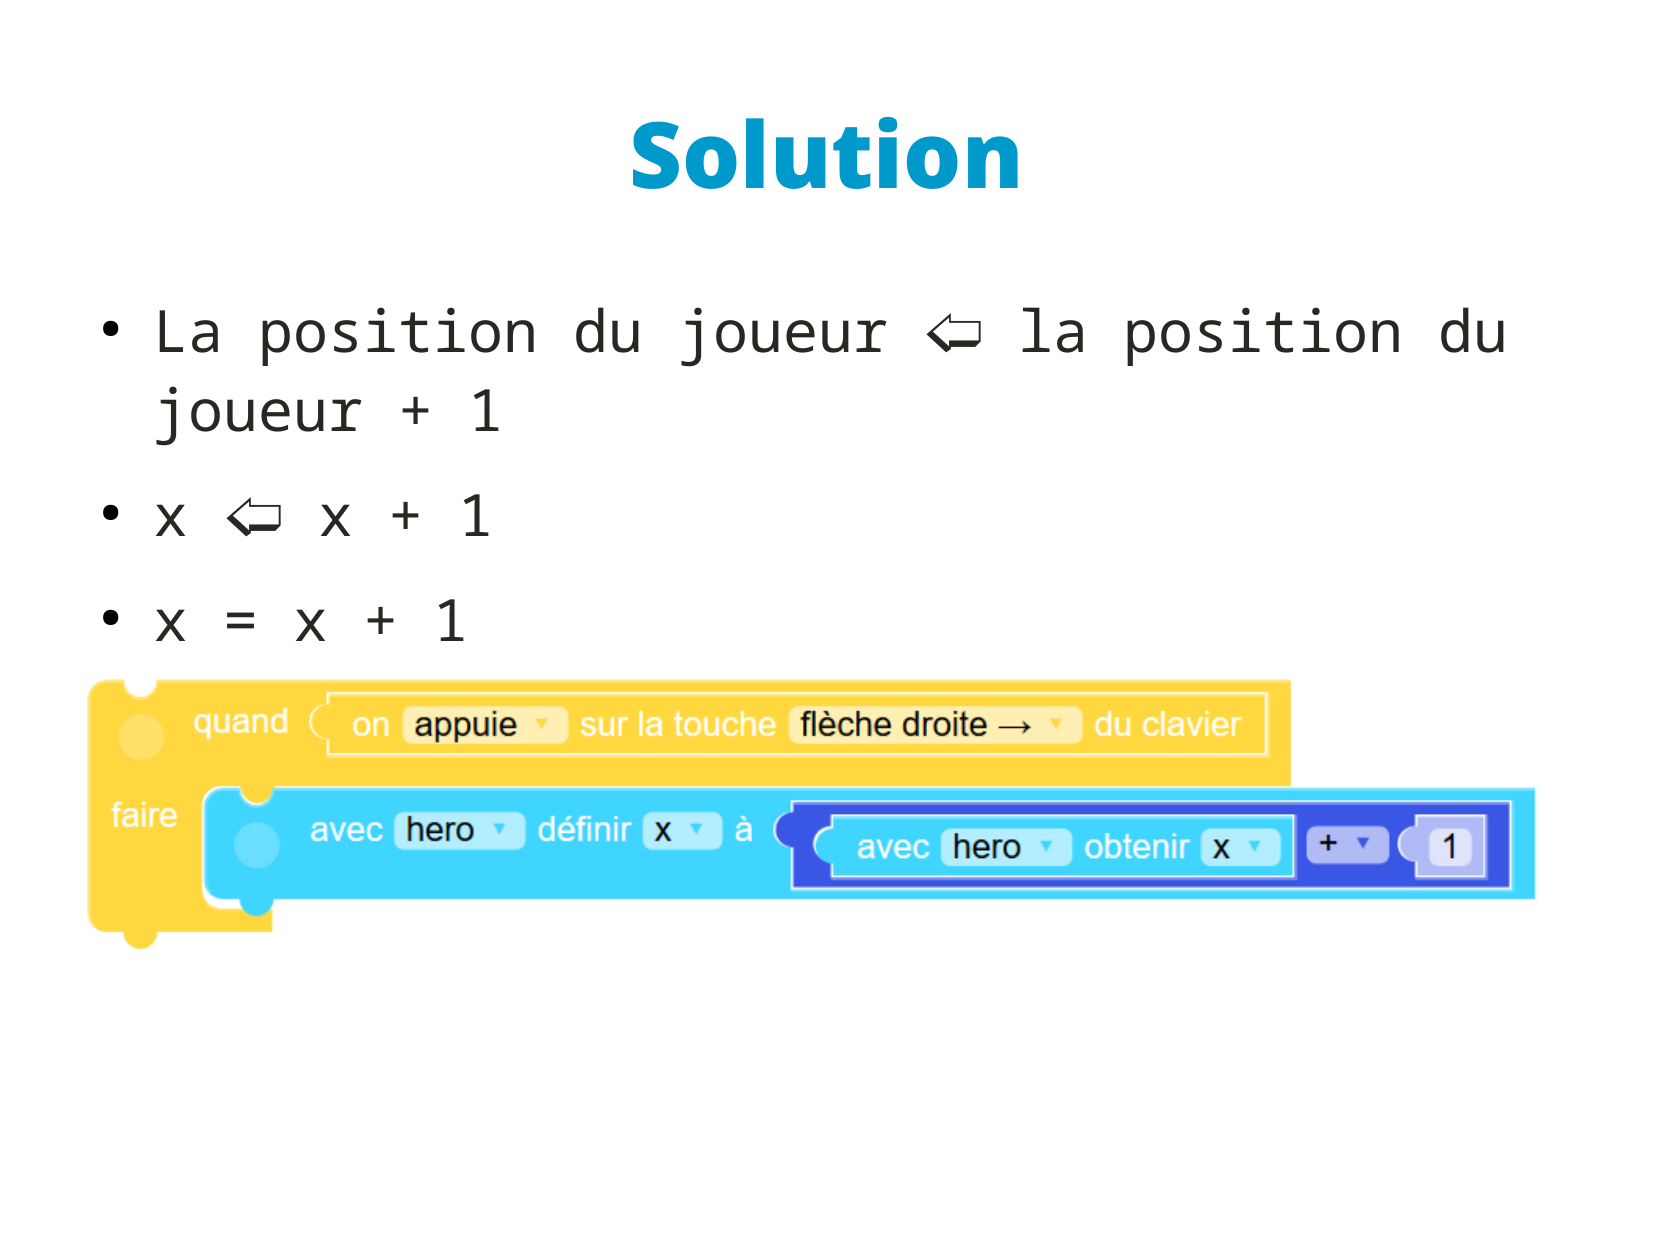

# Solution
La position du joueur 🢠 la position du joueur + 1
x 🢠 x + 1
x = x + 1